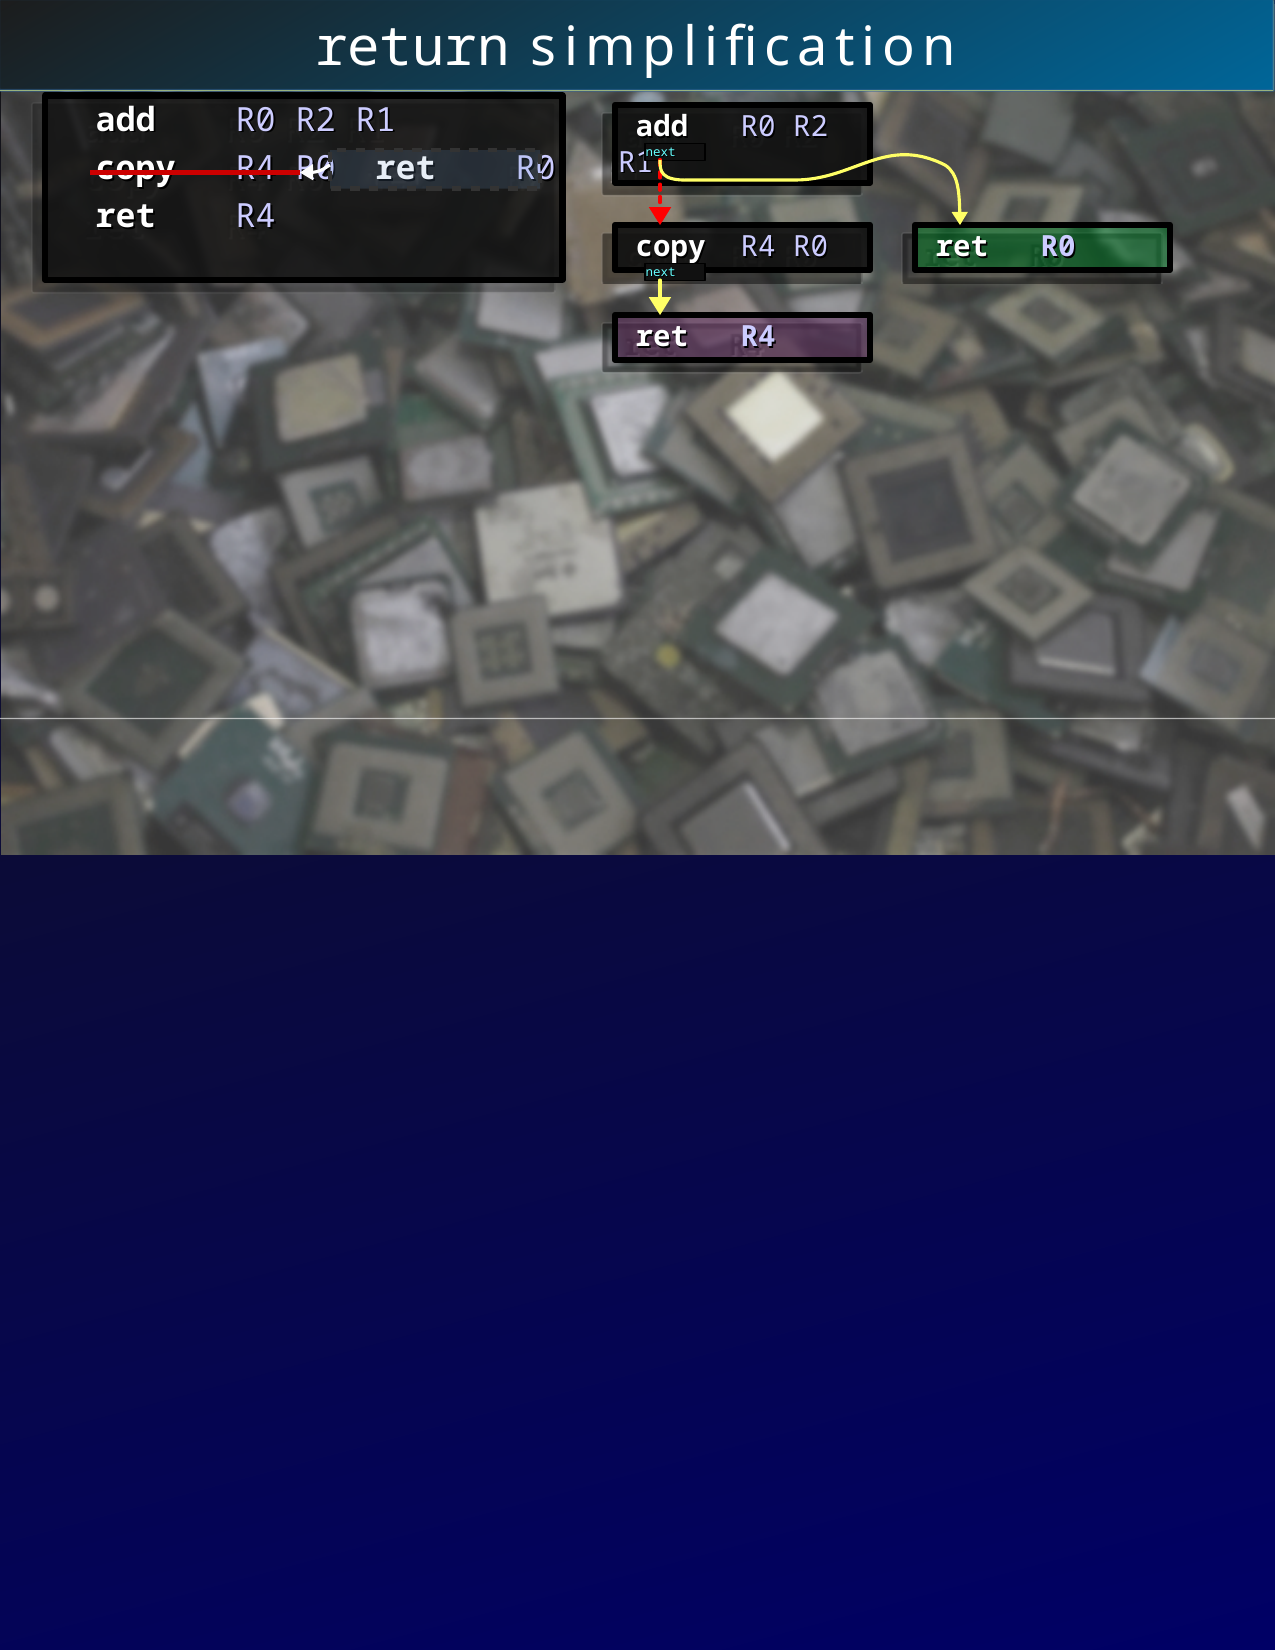

return simplification
 add R0 R2 R1
 copy R4 R0 ret R0
 ret R4
 add R0 R2 R1
next
 copy R4 R0
 ret R0
next
 ret R4